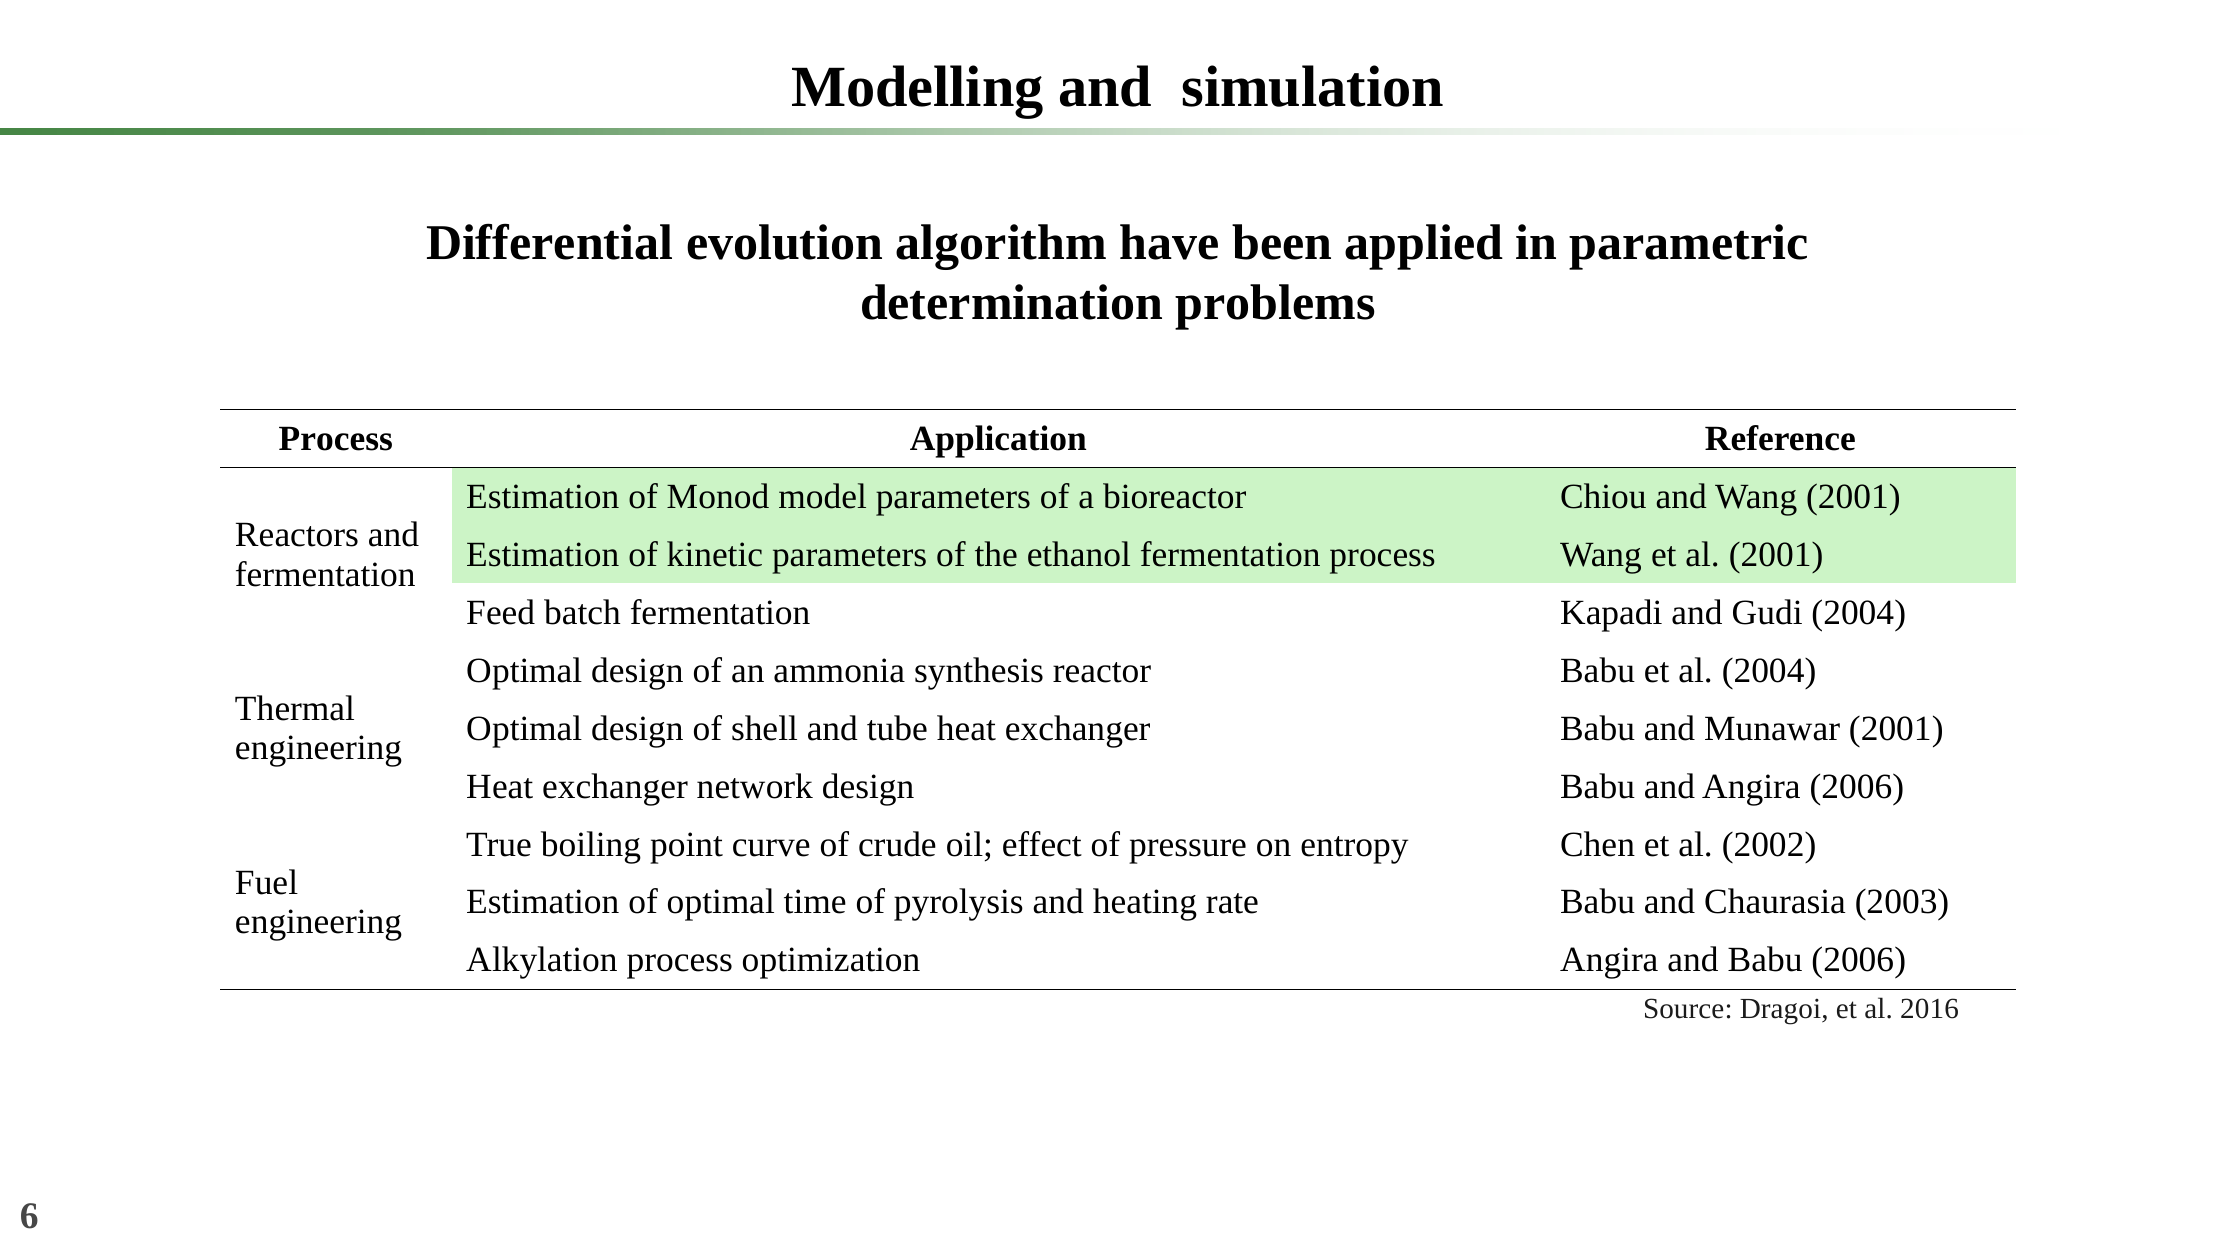

Modelling and simulation
Differential evolution algorithm have been applied in parametric determination problems
| Process | Application | Reference |
| --- | --- | --- |
| Reactors and fermentation | Estimation of Monod model parameters of a bioreactor | Chiou and Wang (2001) |
| | Estimation of kinetic parameters of the ethanol fermentation process | Wang et al. (2001) |
| | Feed batch fermentation | Kapadi and Gudi (2004) |
| Thermal engineering | Optimal design of an ammonia synthesis reactor | Babu et al. (2004) |
| | Optimal design of shell and tube heat exchanger | Babu and Munawar (2001) |
| | Heat exchanger network design | Babu and Angira (2006) |
| Fuel engineering | True boiling point curve of crude oil; effect of pressure on entropy | Chen et al. (2002) |
| | Estimation of optimal time of pyrolysis and heating rate | Babu and Chaurasia (2003) |
| | Alkylation process optimization | Angira and Babu (2006) |
| | | |
Source: Dragoi, et al. 2016